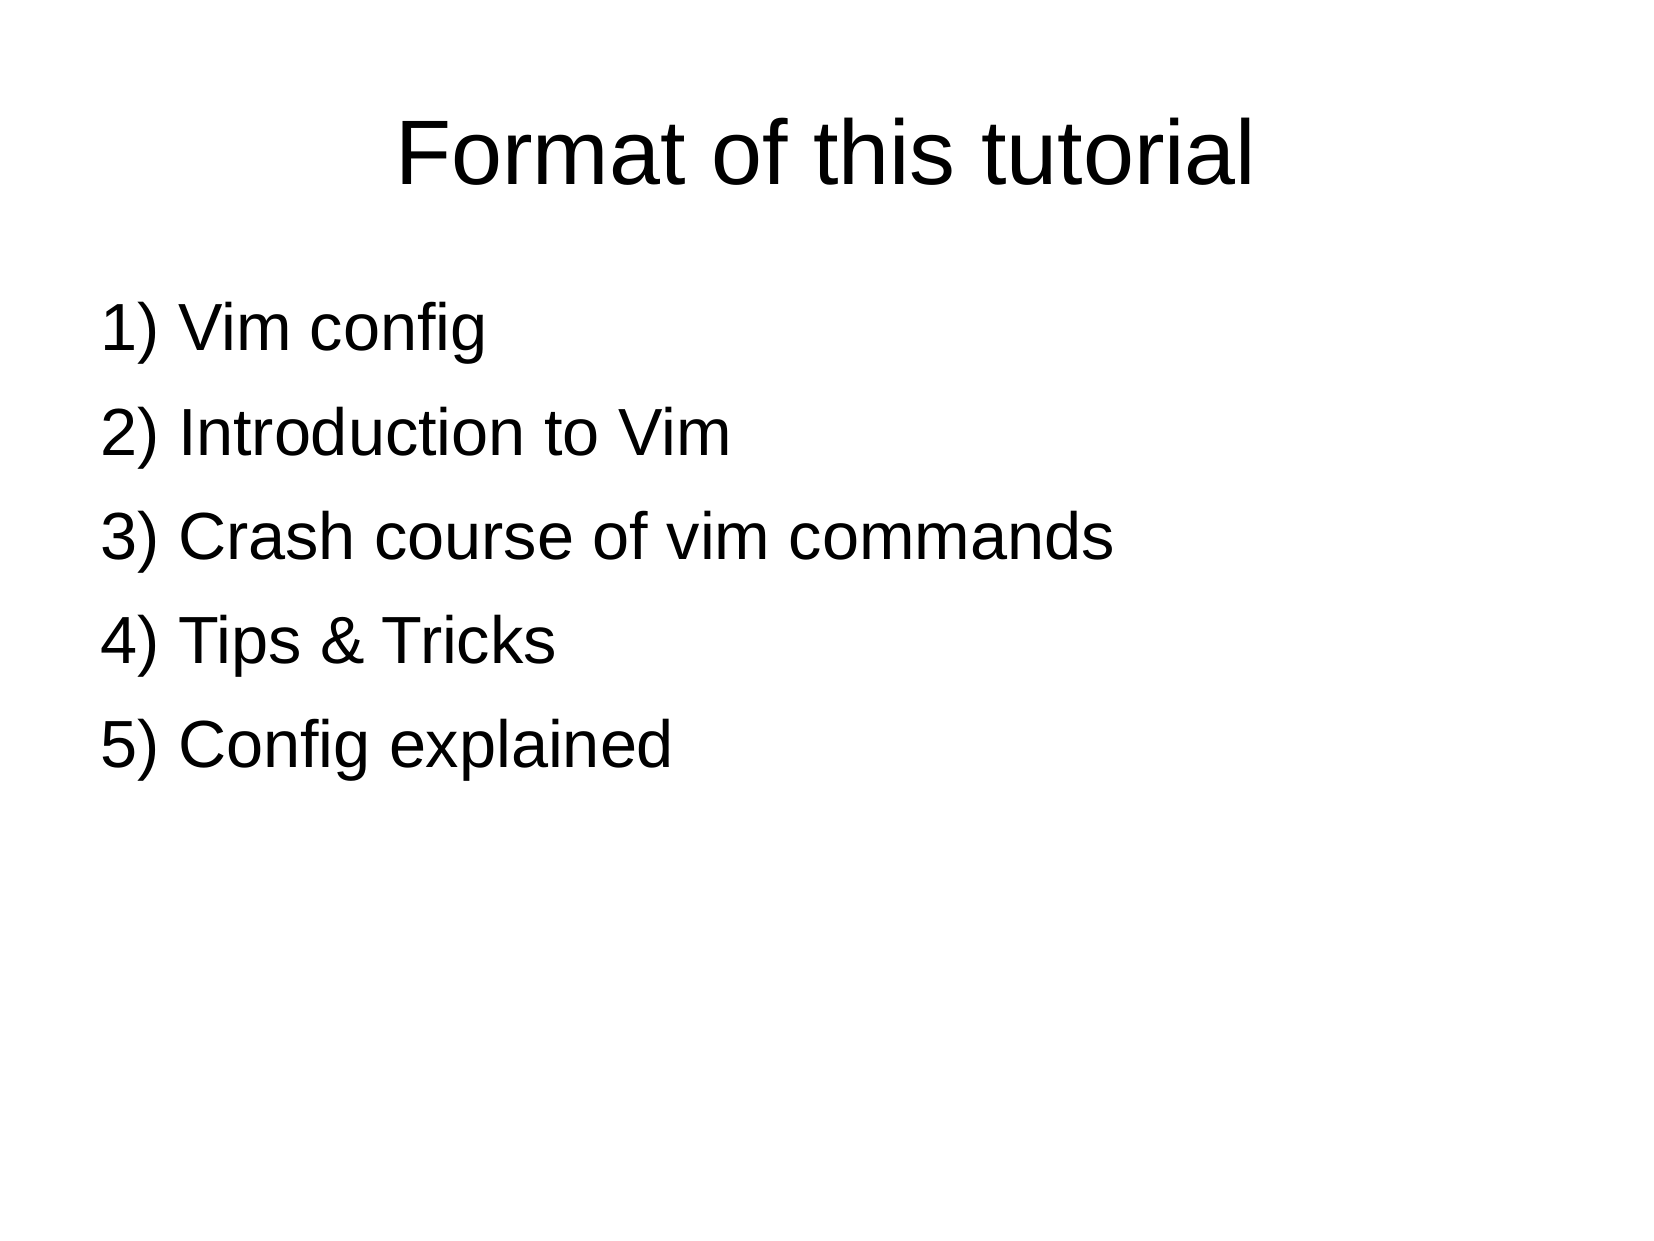

# Format of this tutorial
 Vim config
 Introduction to Vim
 Crash course of vim commands
 Tips & Tricks
 Config explained